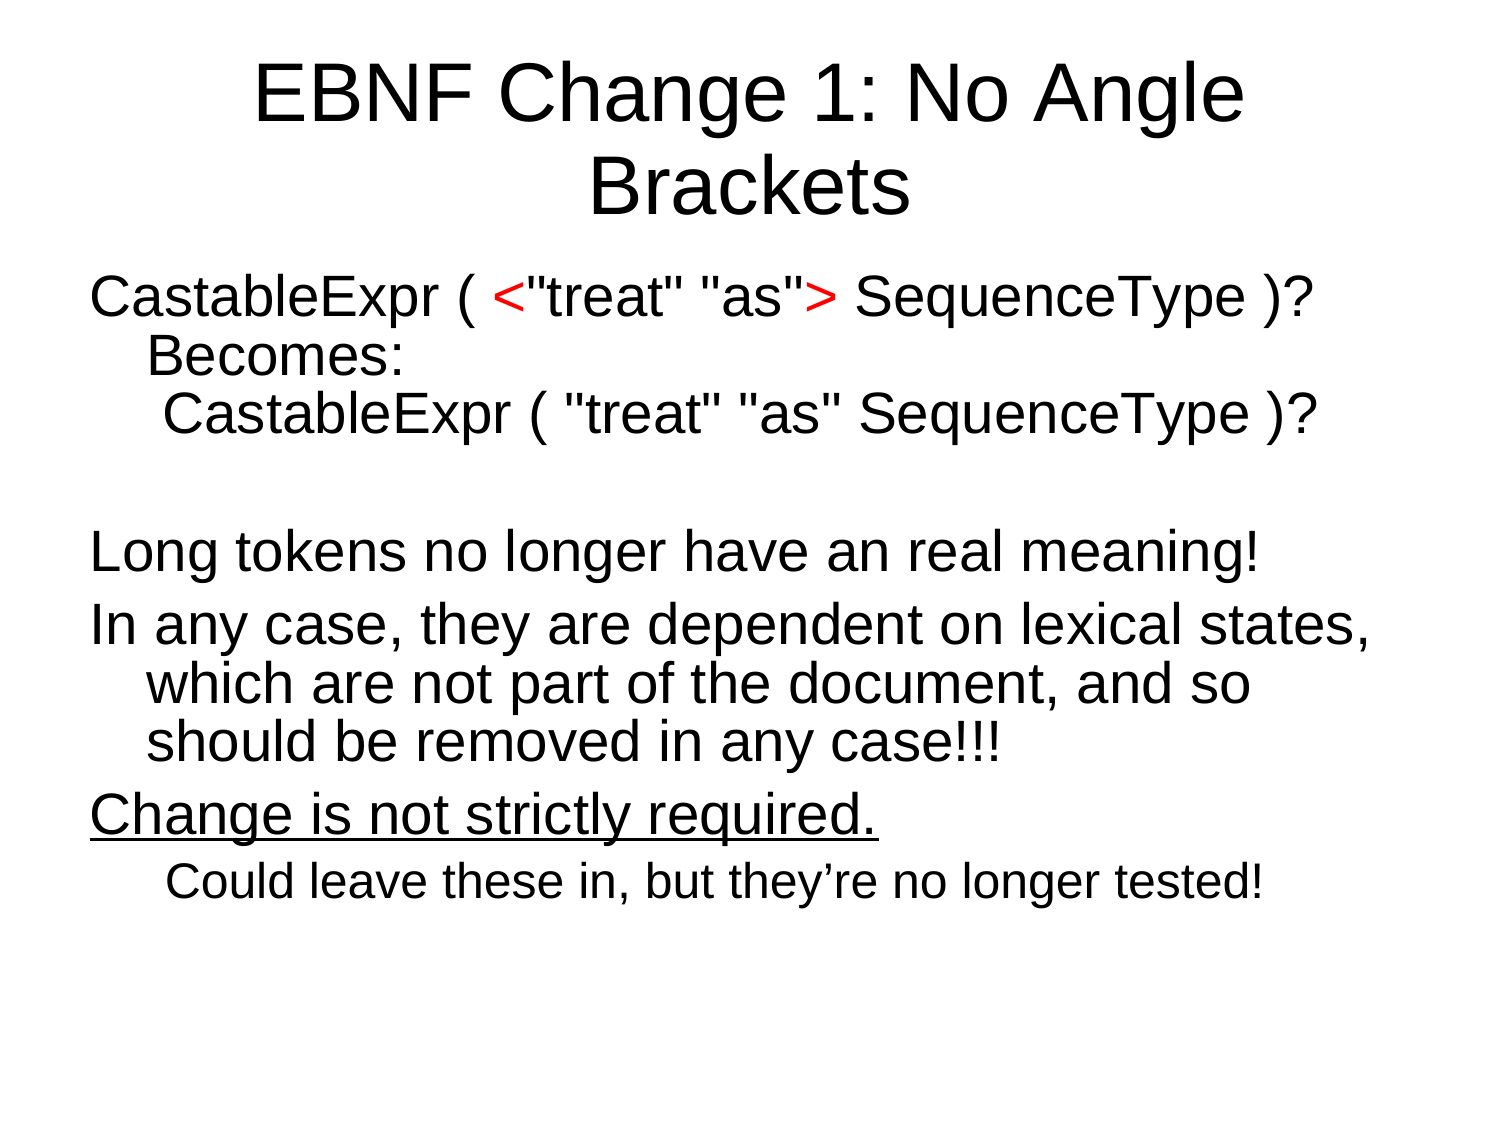

# EBNF Change 1: No Angle Brackets
CastableExpr ( <"treat" "as"> SequenceType )?
Becomes:
 CastableExpr ( "treat" "as" SequenceType )?
Long tokens no longer have an real meaning!
In any case, they are dependent on lexical states, which are not part of the document, and so should be removed in any case!!!
Change is not strictly required.
Could leave these in, but they’re no longer tested!